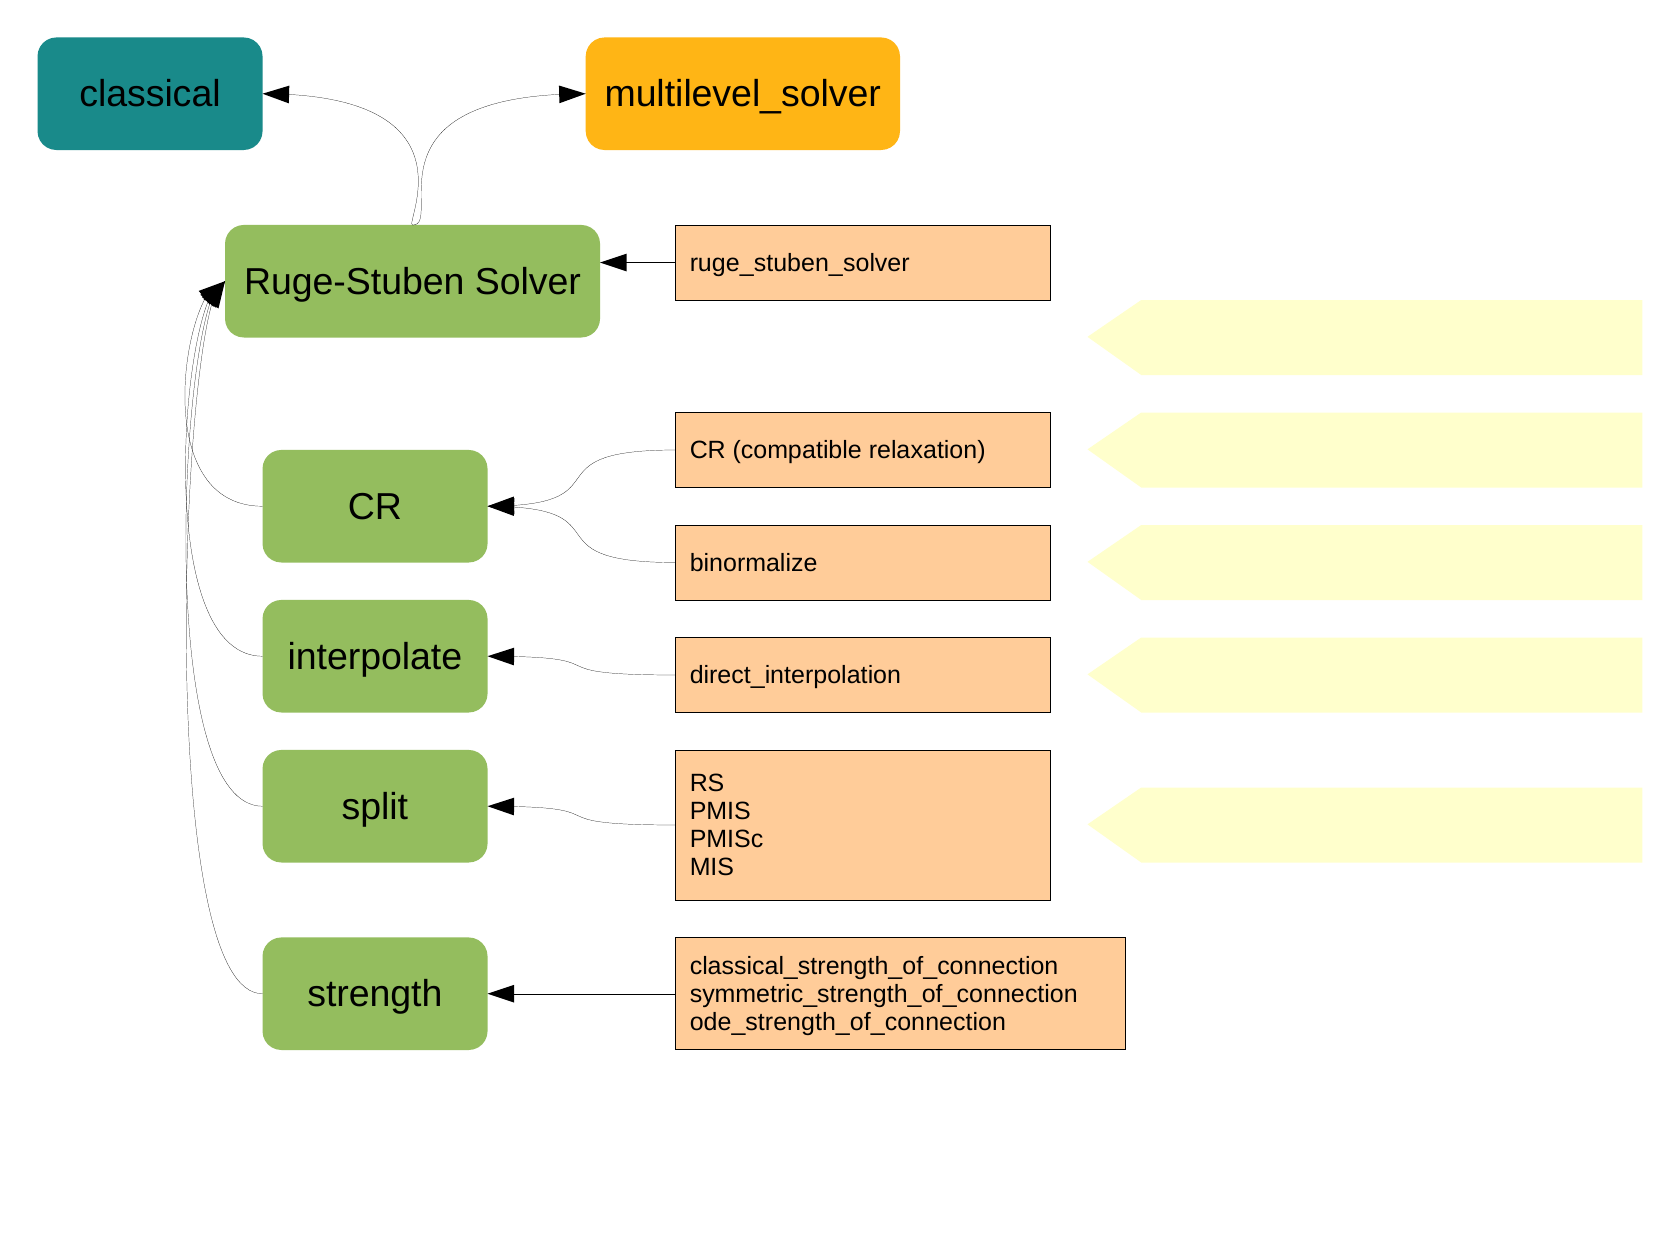

classical
multilevel_solver
Ruge-Stuben Solver
ruge_stuben_solver
CR (compatible relaxation)
CR
binormalize
interpolate
direct_interpolation
split
RS
PMIS
PMISc
MIS
strength
classical_strength_of_connection
symmetric_strength_of_connection
ode_strength_of_connection